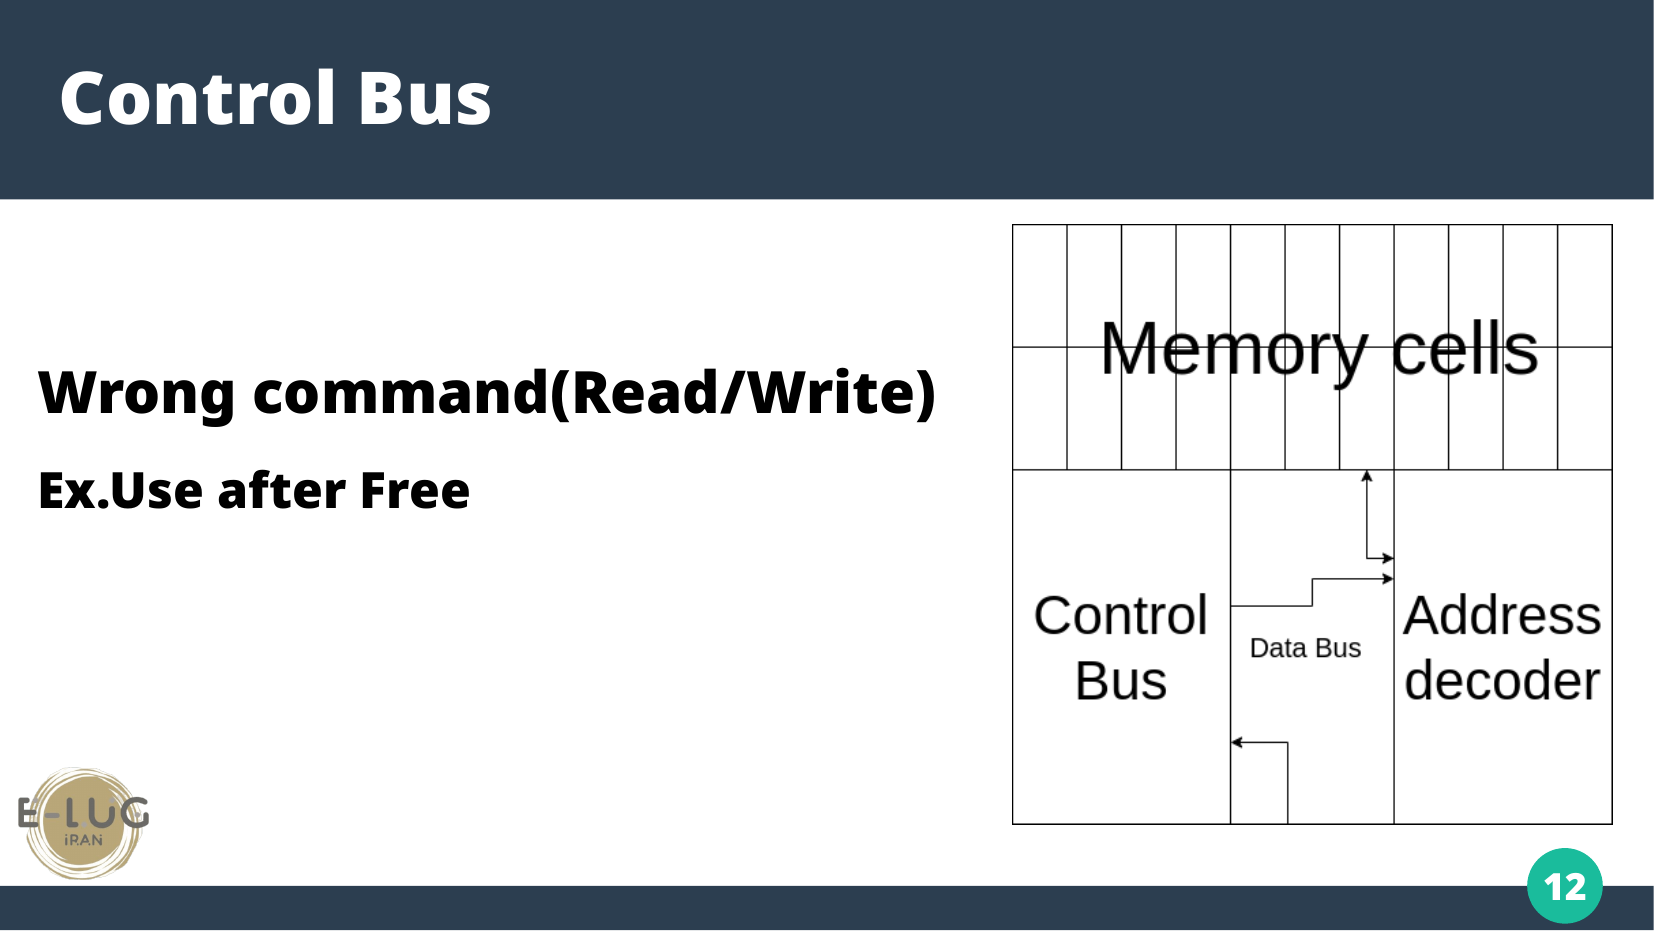

# Control Bus
Wrong command(Read/Write)
Ex.Use after Free